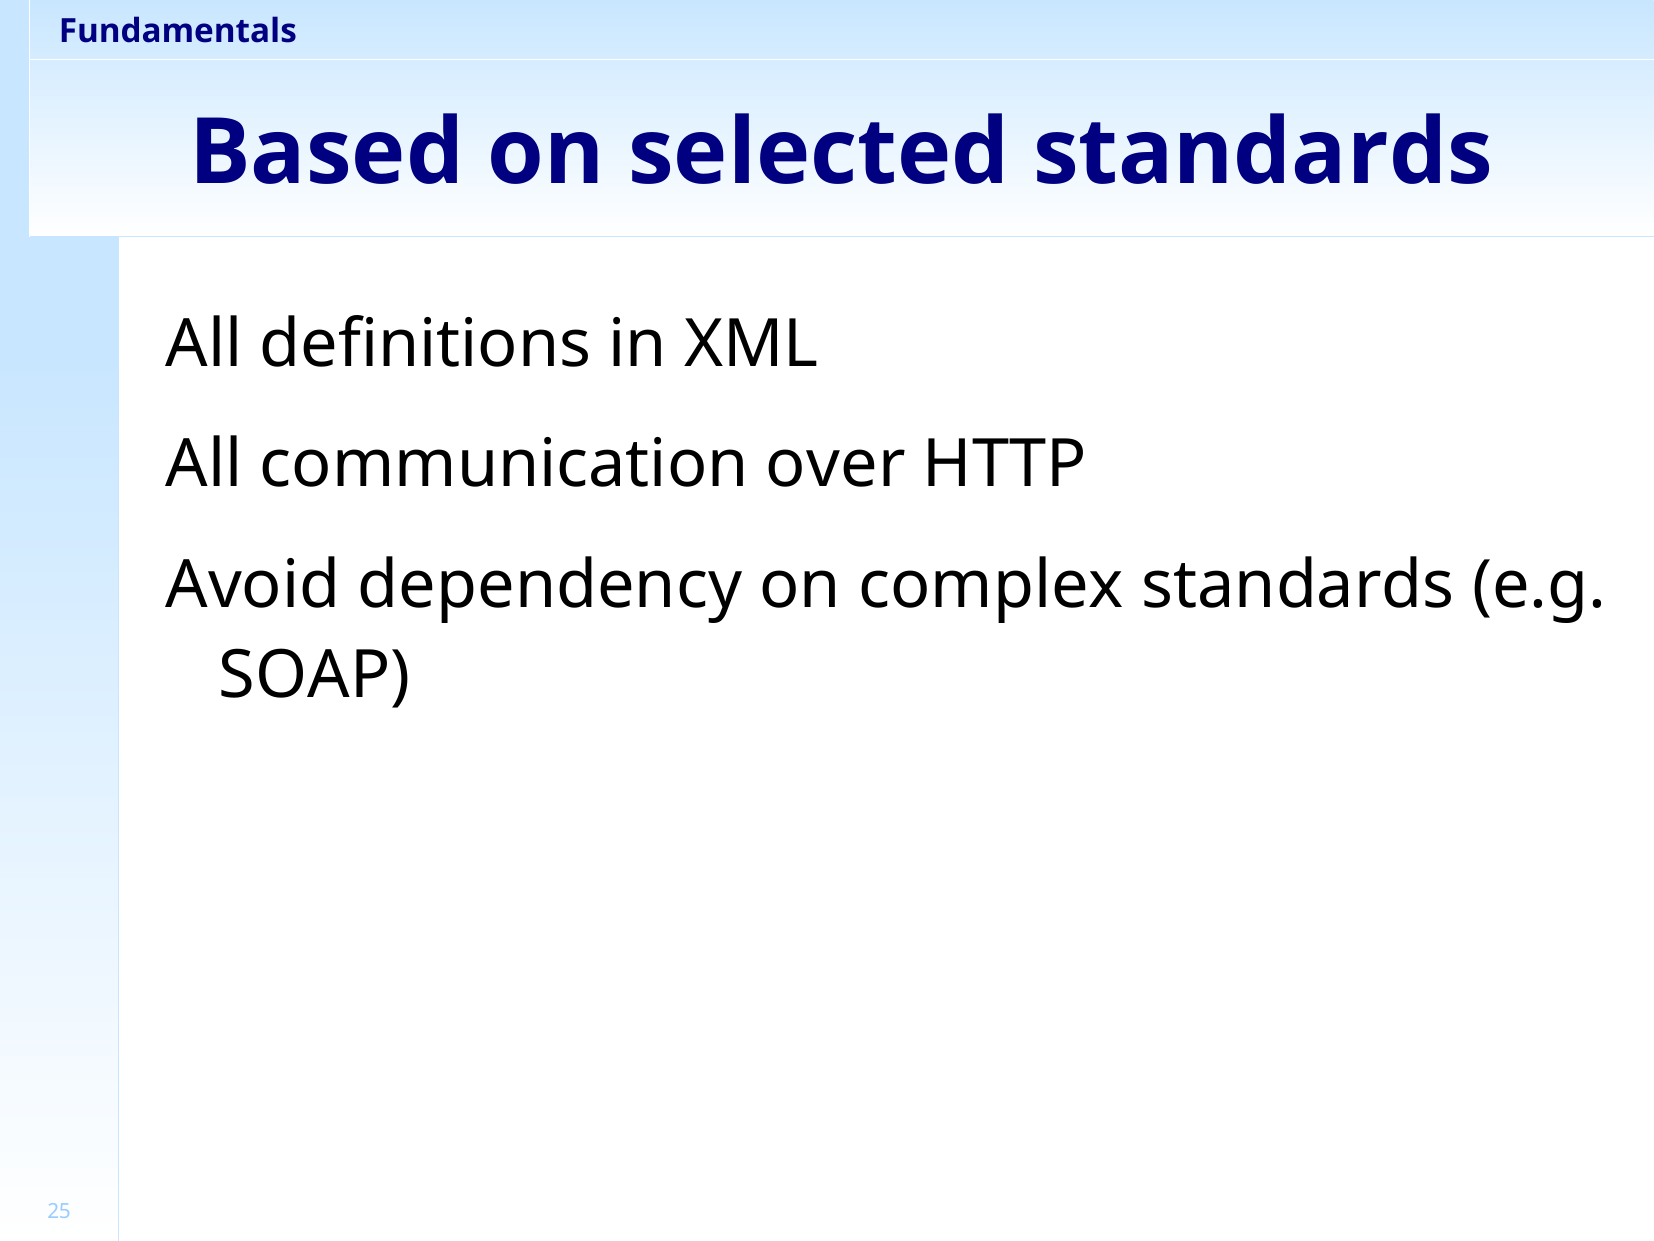

Fundamentals
# Based on selected standards
All definitions in XML
All communication over HTTP
Avoid dependency on complex standards (e.g. SOAP)